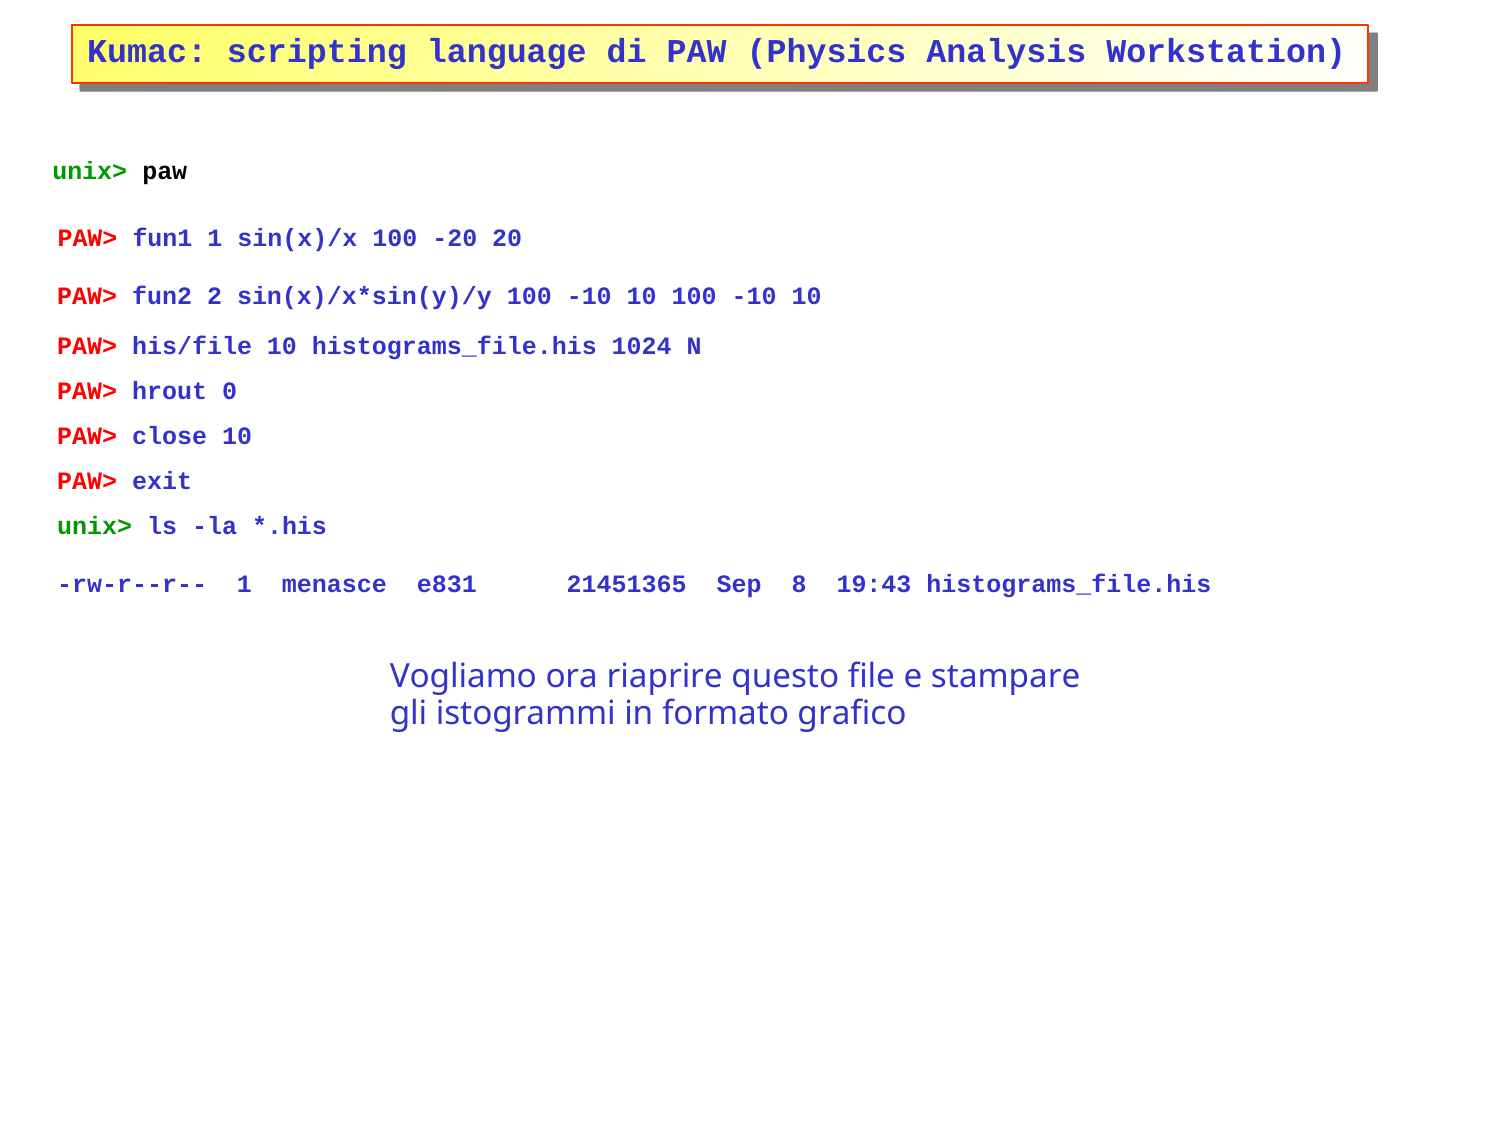

Kumac: scripting language di PAW (Physics Analysis Workstation)
unix> paw
PAW> fun1 1 sin(x)/x 100 -20 20
PAW> fun2 2 sin(x)/x*sin(y)/y 100 -10 10 100 -10 10
PAW> his/file 10 histograms_file.his 1024 N
PAW> hrout 0
PAW> close 10
PAW> exit
unix> ls -la *.his
-rw-r--r-- 1 menasce e831 21451365 Sep 8 19:43 histograms_file.his
Vogliamo ora riaprire questo file e stampare
gli istogrammi in formato grafico